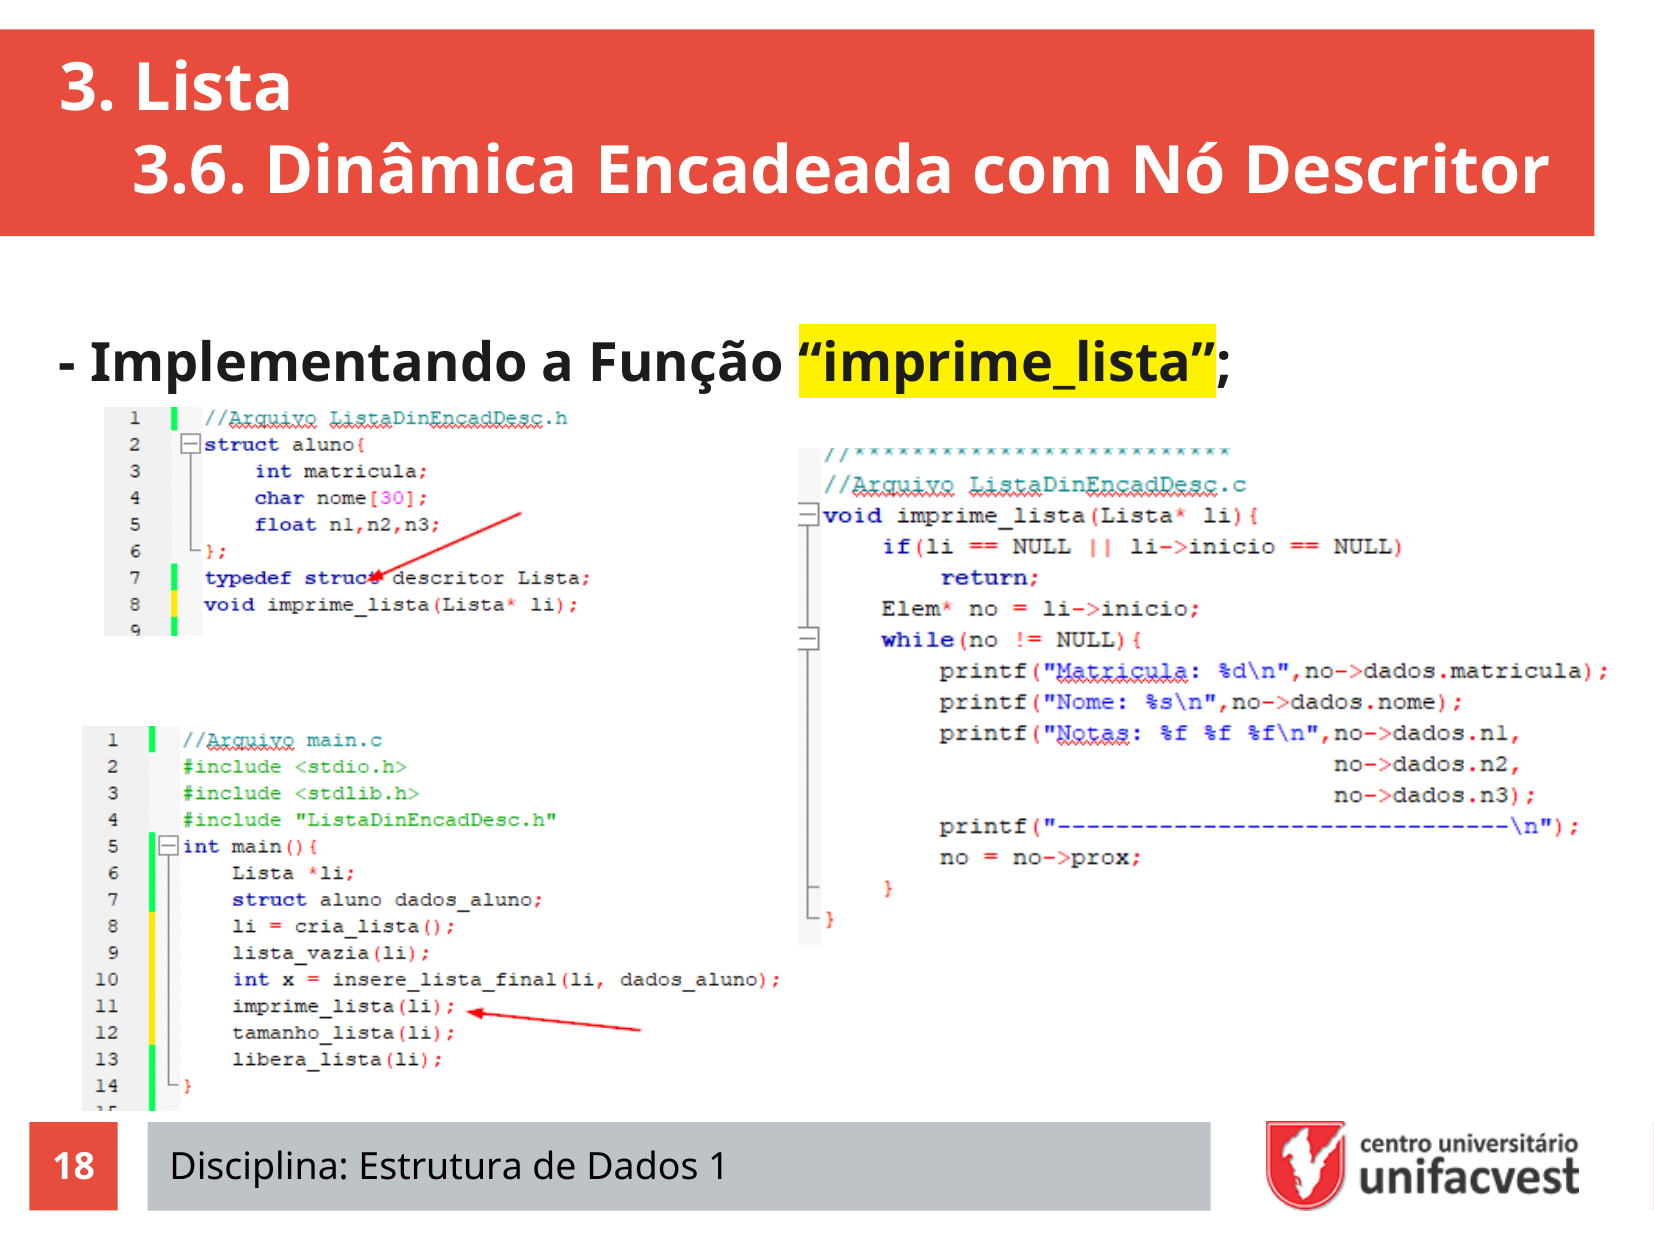

# 3. Lista 3.6. Dinâmica Encadeada com Nó Descritor
- Implementando a Função “imprime_lista”;
18
Disciplina: Estrutura de Dados 1